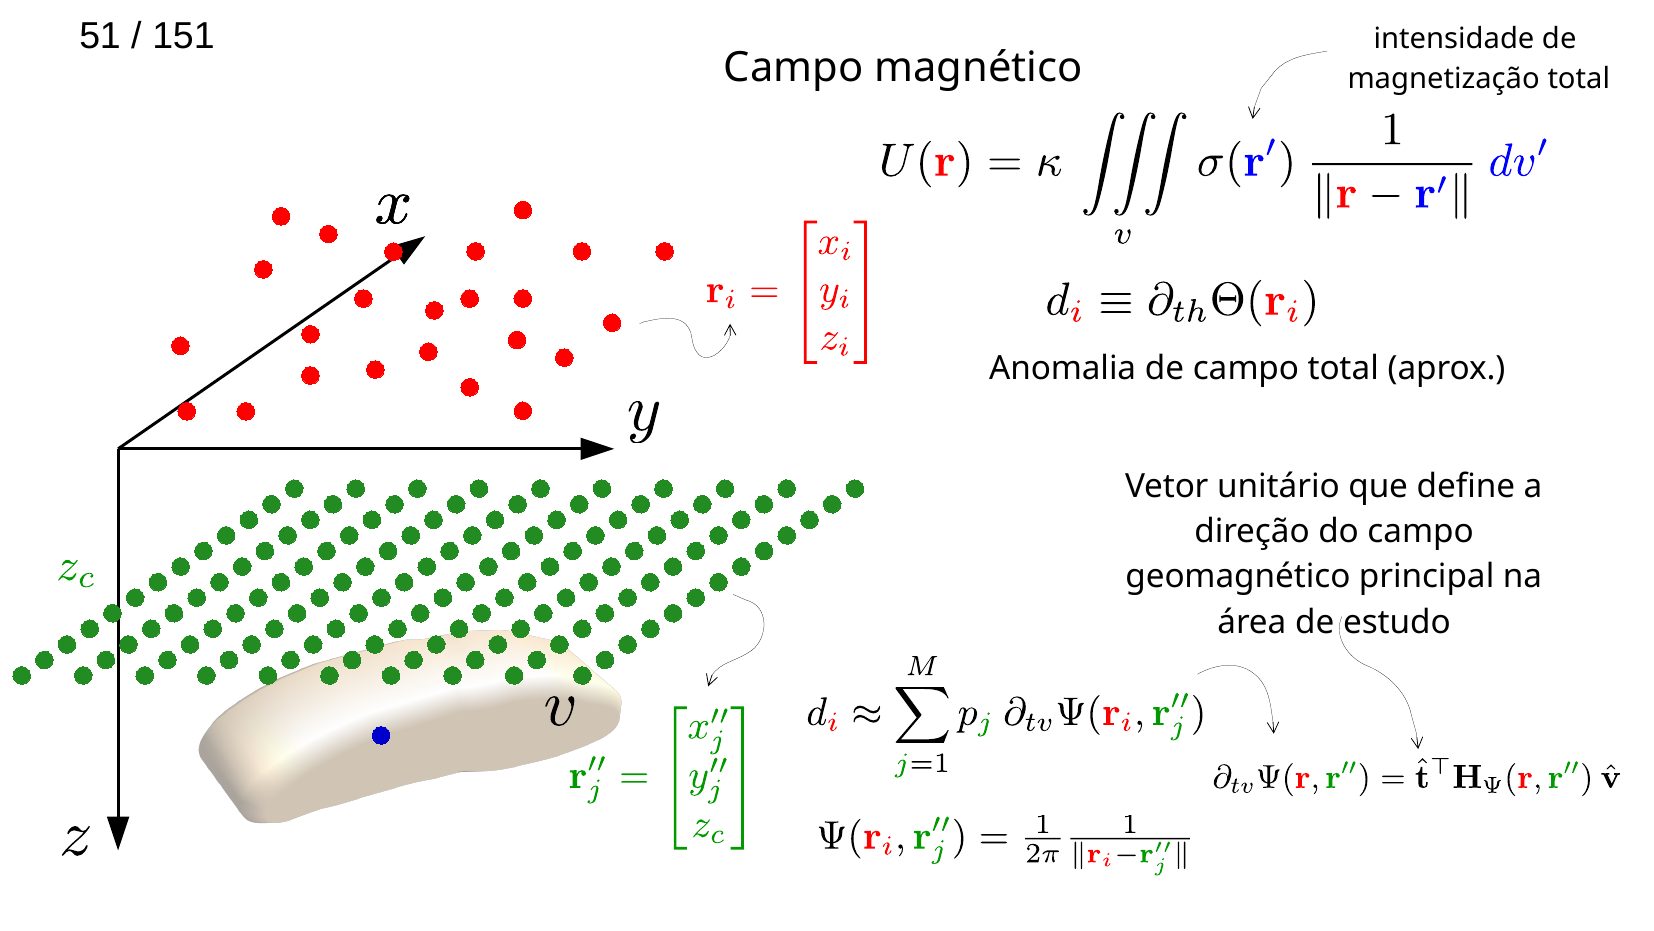

intensidade de
magnetização total
Campo magnético
Anomalia de campo total (aprox.)
Vetor unitário que define a direção do campo geomagnético principal na área de estudo